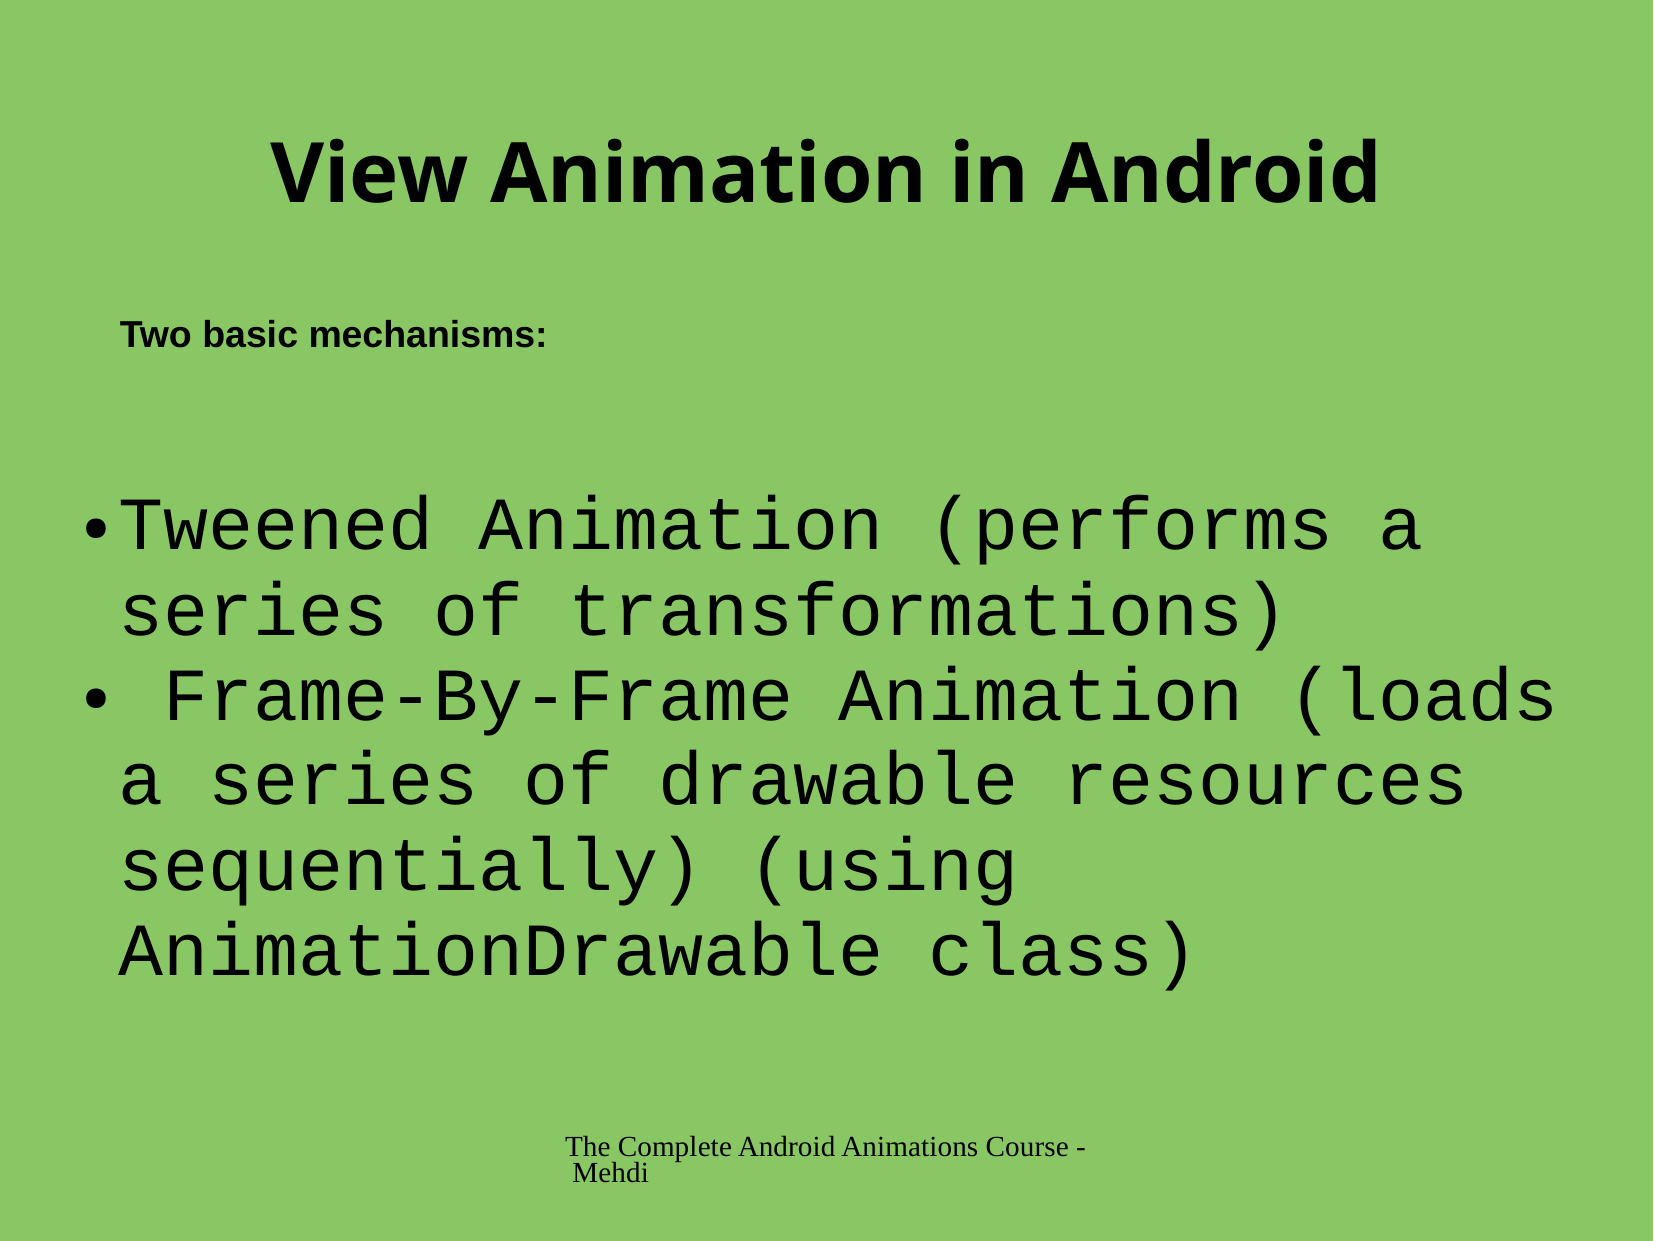

# View Animation in Android
Two basic mechanisms:
Tweened Animation (performs a series of transformations)
 Frame-By-Frame Animation (loads a series of drawable resources sequentially) (using AnimationDrawable class)
The Complete Android Animations Course - Mehdi